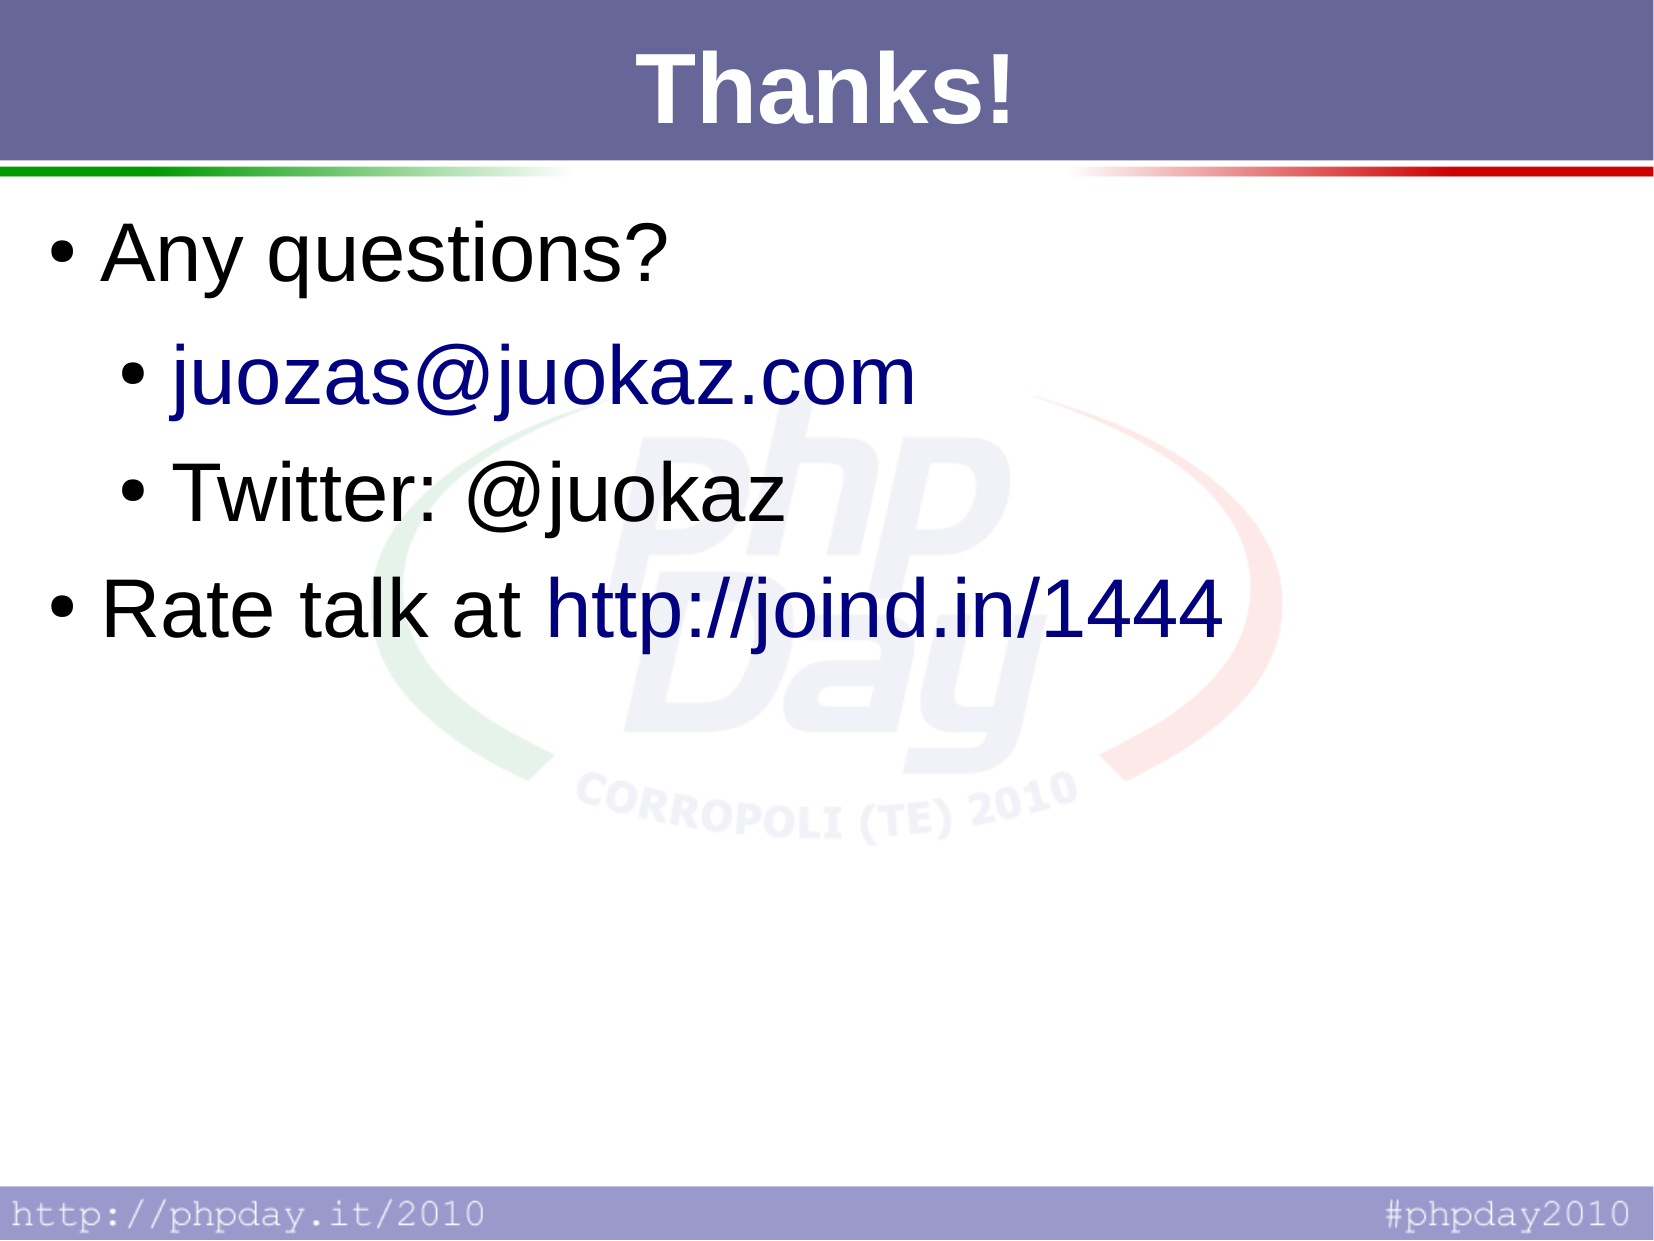

# Thanks!
Any questions?
juozas@juokaz.com
Twitter: @juokaz
Rate talk at http://joind.in/1444